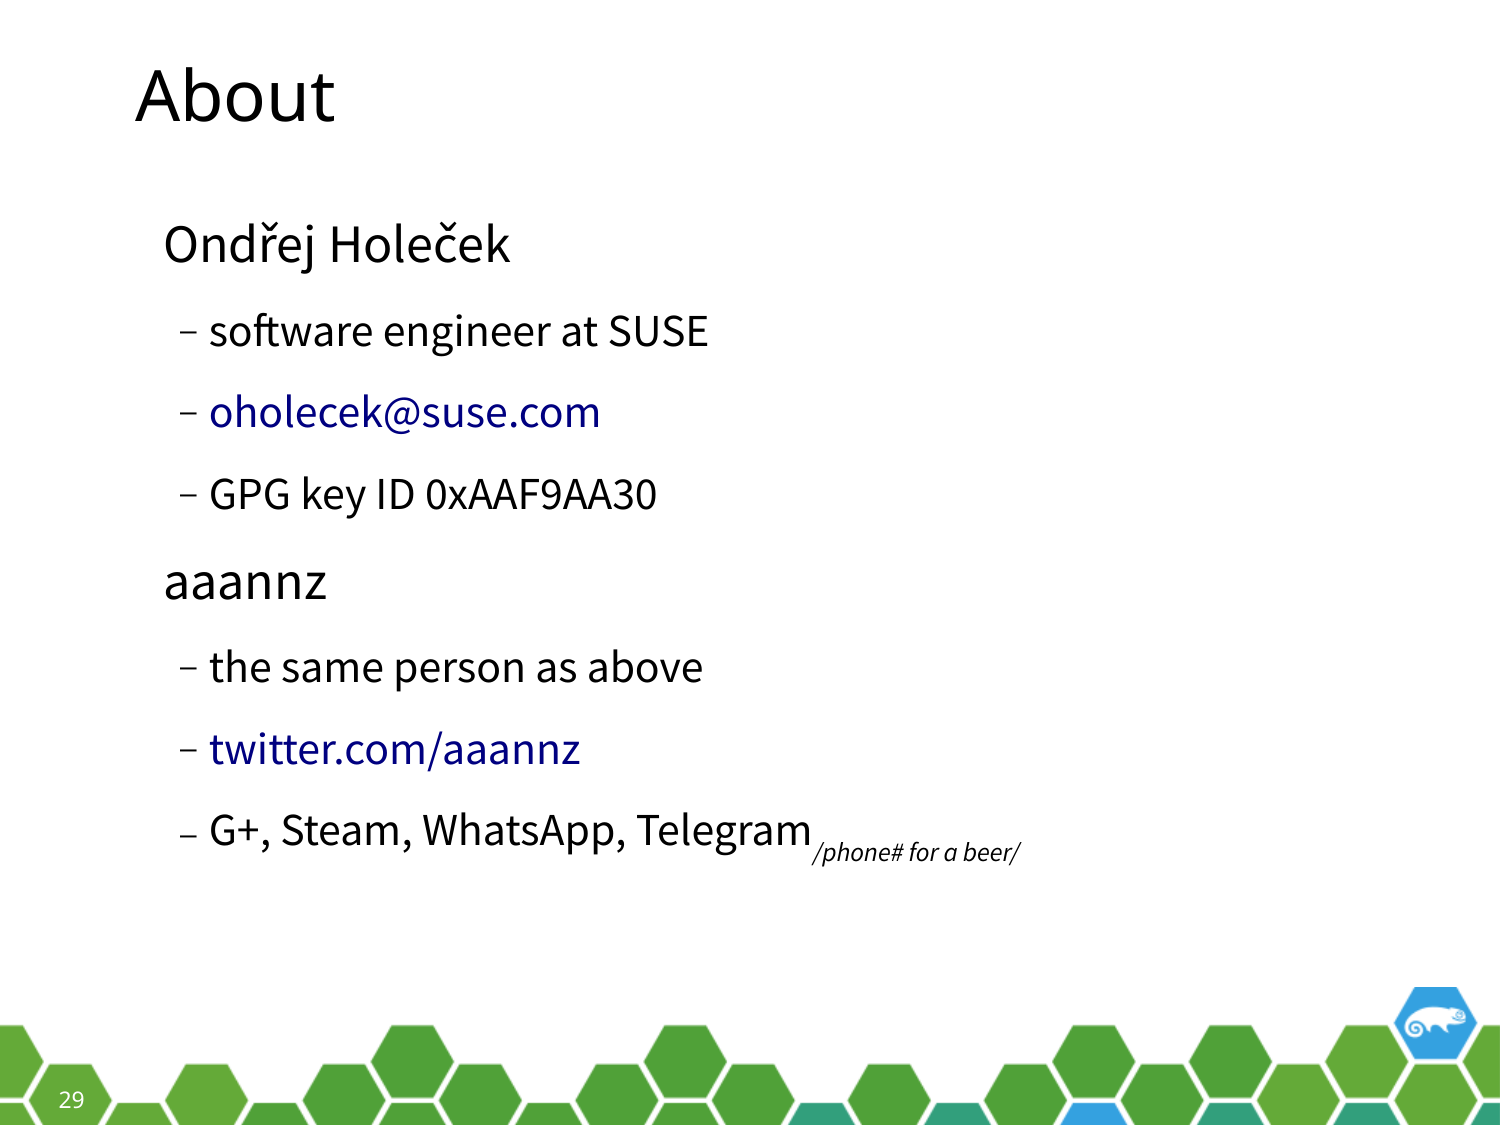

# About
Ondřej Holeček
software engineer at SUSE
oholecek@suse.com
GPG key ID 0xAAF9AA30
aaannz
the same person as above
twitter.com/aaannz
G+, Steam, WhatsApp, Telegram/phone# for a beer/